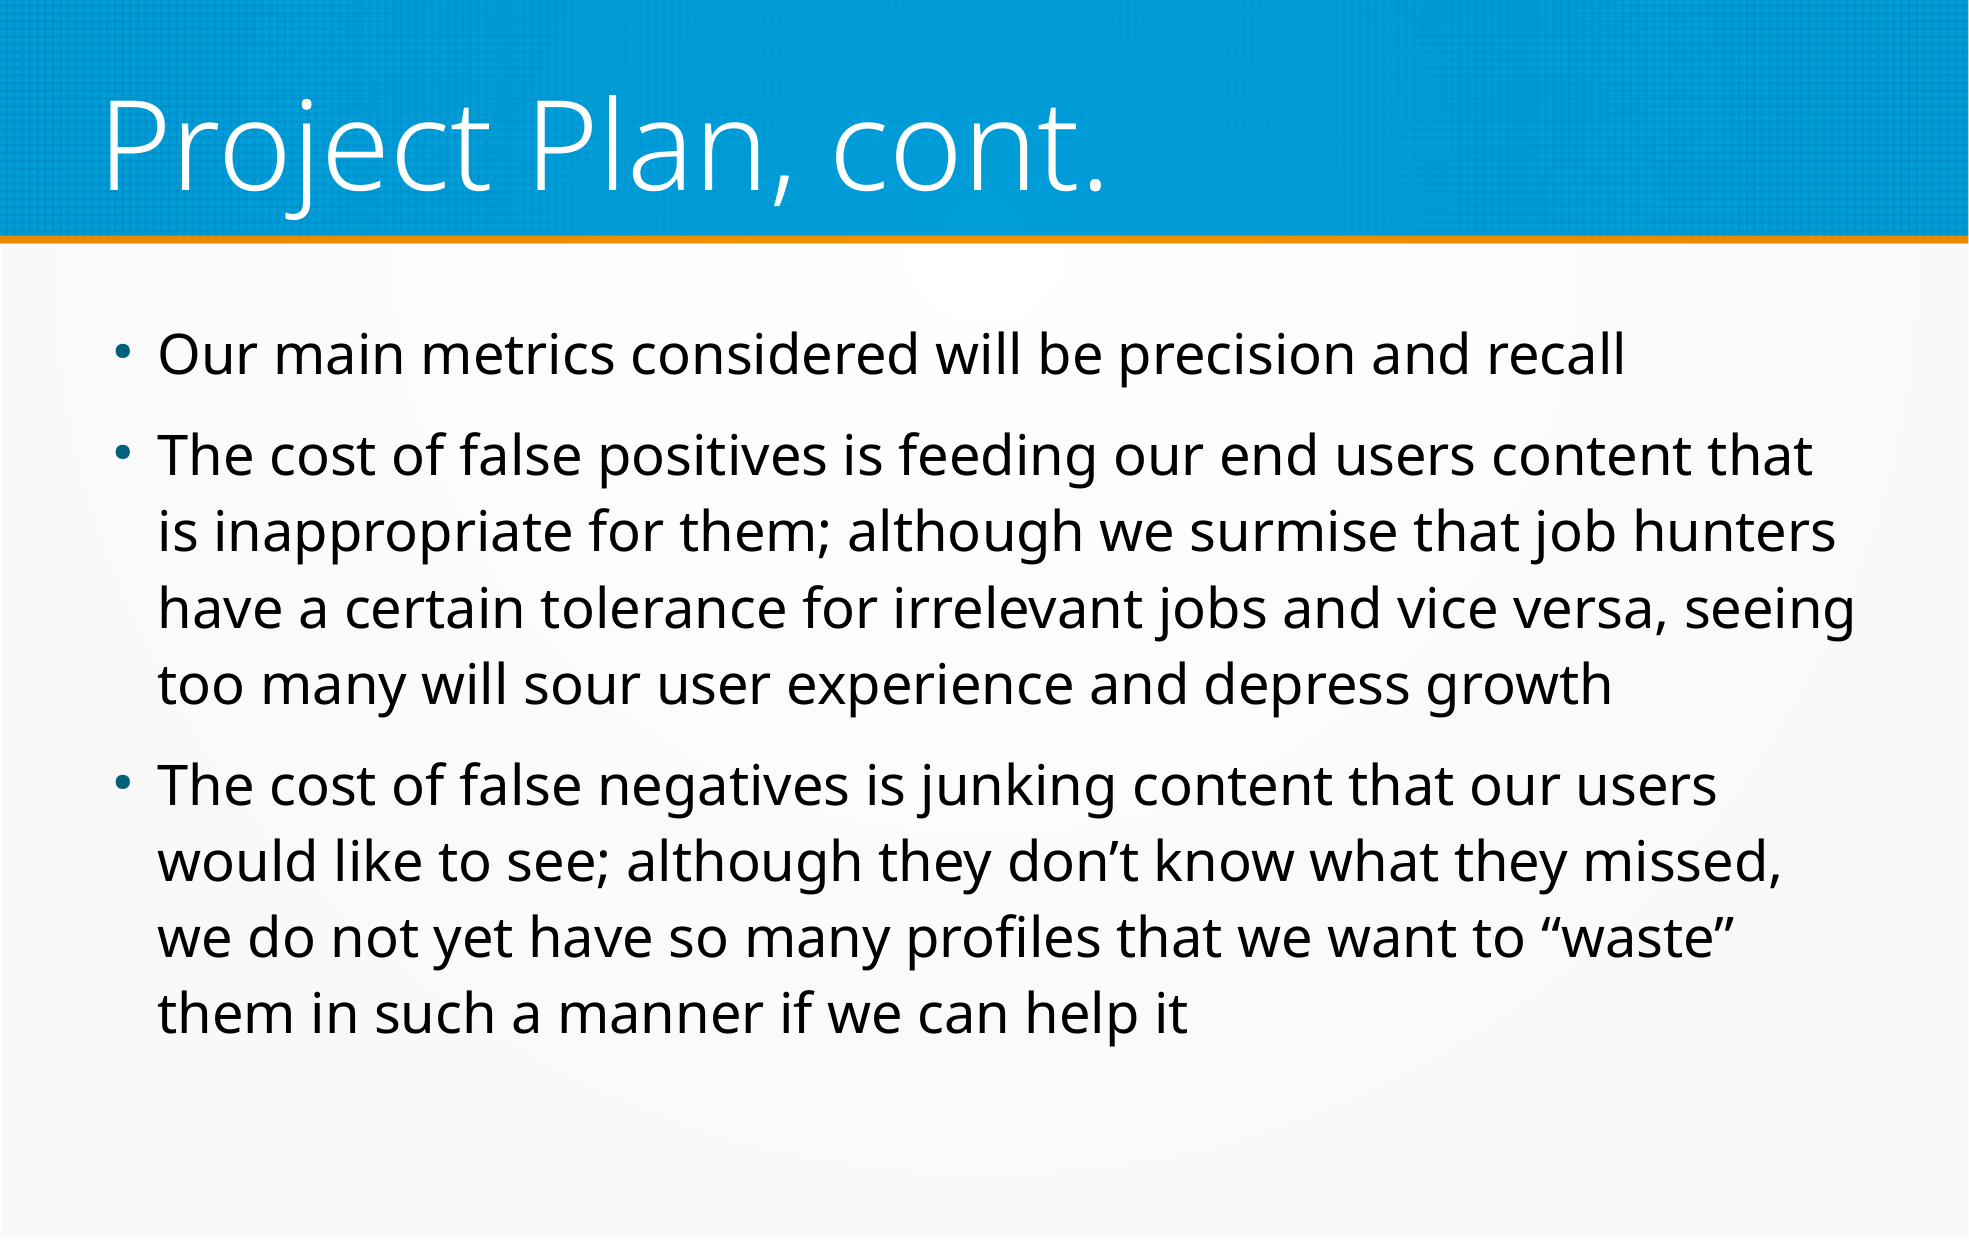

# Project Plan, cont.
Our main metrics considered will be precision and recall
The cost of false positives is feeding our end users content that is inappropriate for them; although we surmise that job hunters have a certain tolerance for irrelevant jobs and vice versa, seeing too many will sour user experience and depress growth
The cost of false negatives is junking content that our users would like to see; although they don’t know what they missed, we do not yet have so many profiles that we want to “waste” them in such a manner if we can help it